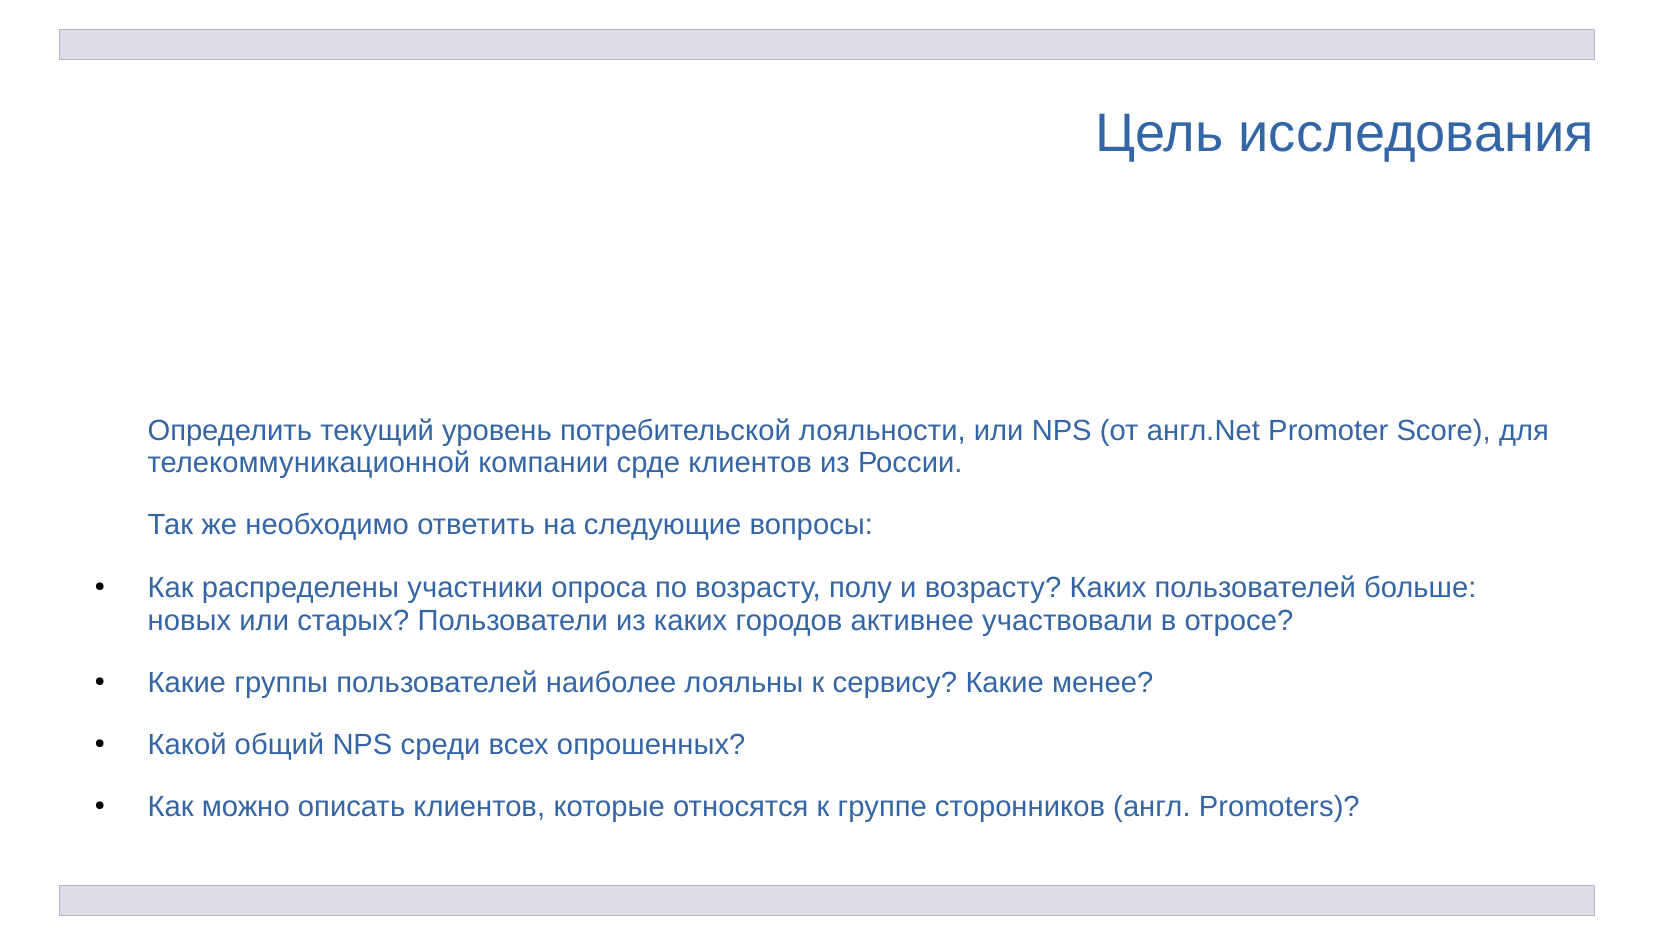

# Цель исследования
Определить текущий уровень потребительской лояльности, или NPS (от англ.Net Promoter Score), для телекоммуникационной компании срде клиентов из России.
Так же необходимо ответить на следующие вопросы:
Как распределены участники опроса по возрасту, полу и возрасту? Каких пользователей больше: новых или старых? Пользователи из каких городов активнее участвовали в отросе?
Какие группы пользователей наиболее лояльны к сервису? Какие менее?
Какой общий NPS среди всех опрошенных?
Как можно описать клиентов, которые относятся к группе сторонников (англ. Promoters)?